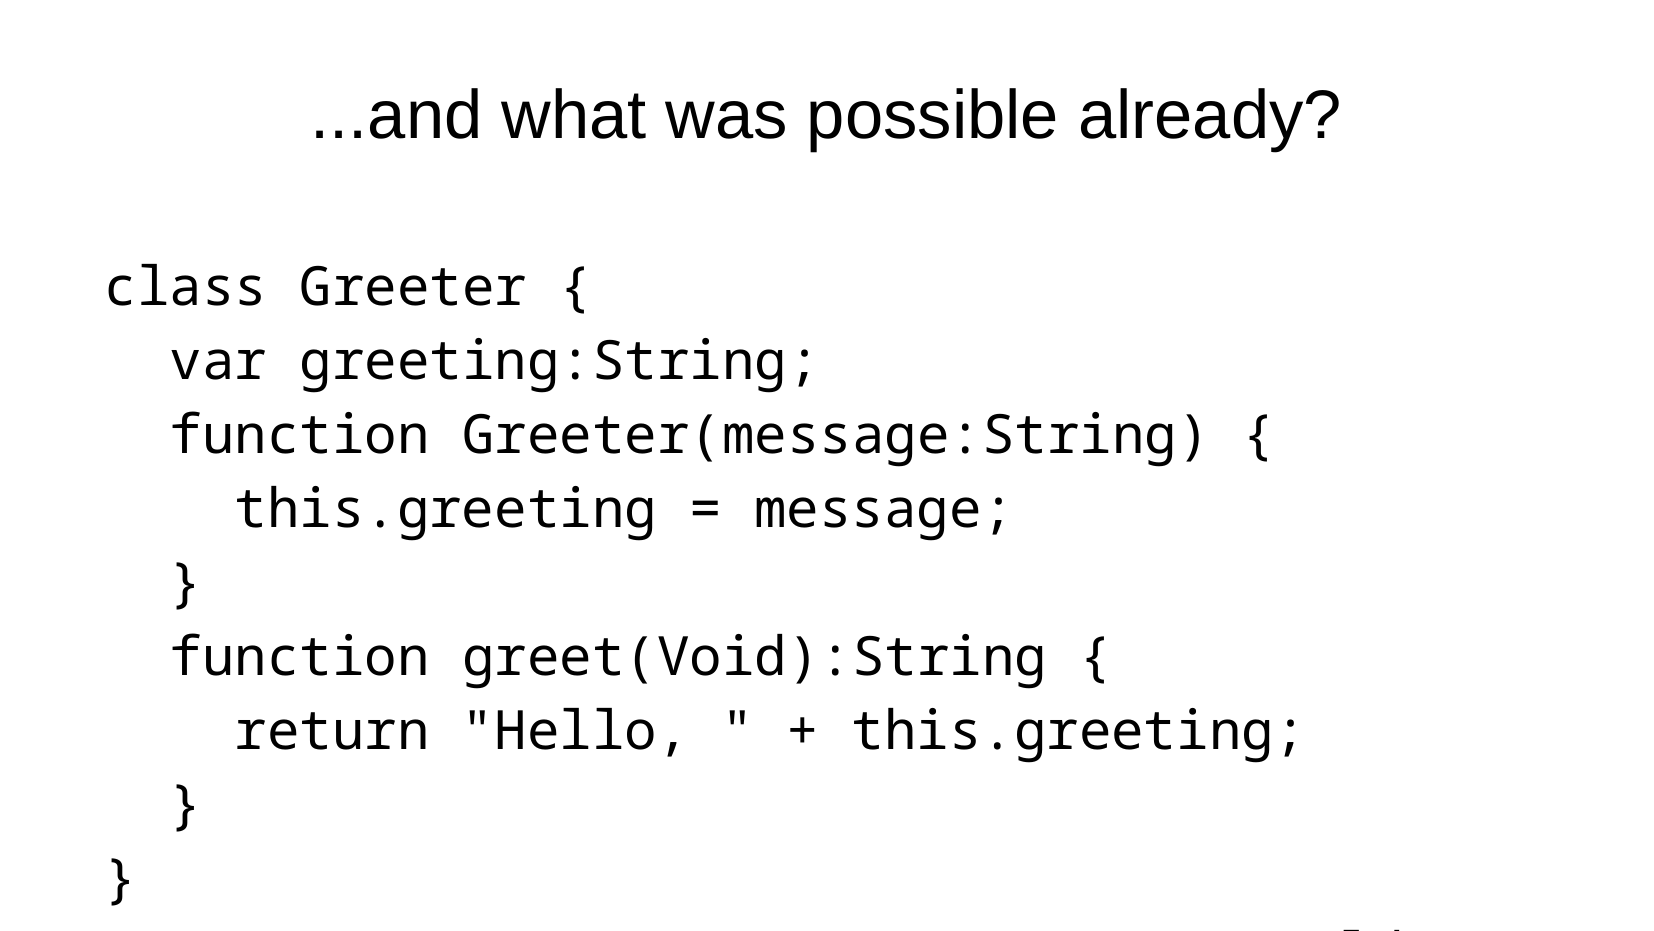

# ...and what was possible already?
class Greeter {
 var greeting:String;
 function Greeter(message:String) {
 this.greeting = message;
 }
 function greet(Void):String {
 return "Hello, " + this.greeting;
 }
}
var greeter:Greeter = new Greeter("world");